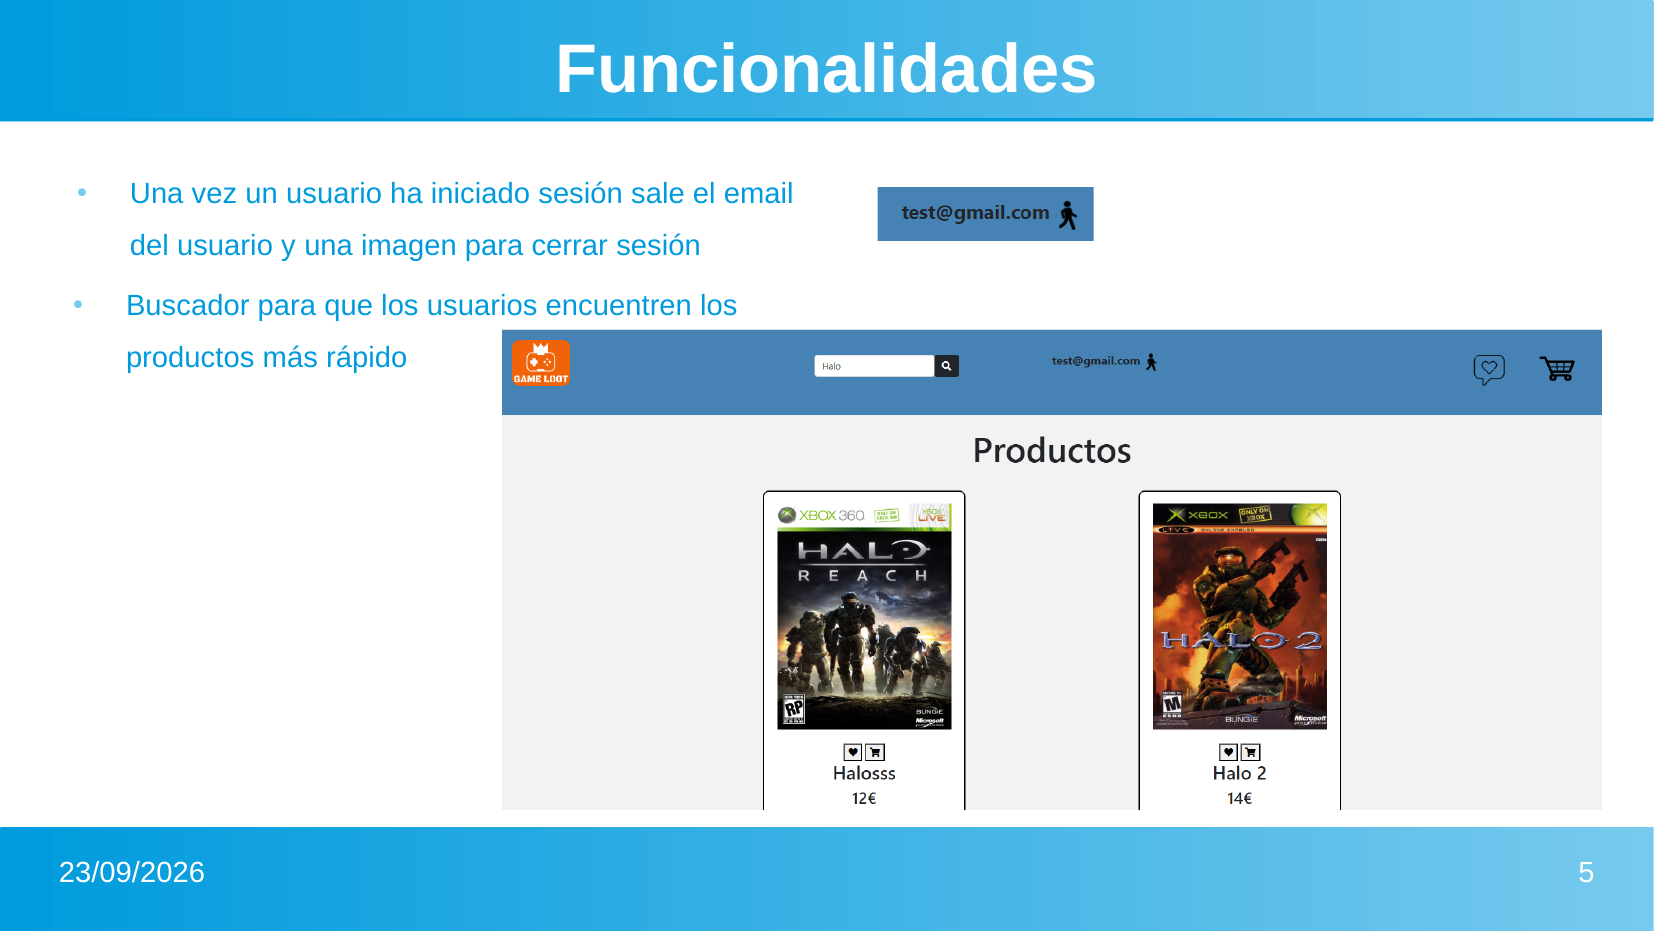

# Funcionalidades
Una vez un usuario ha iniciado sesión sale el email del usuario y una imagen para cerrar sesión
Buscador para que los usuarios encuentren los productos más rápido
5